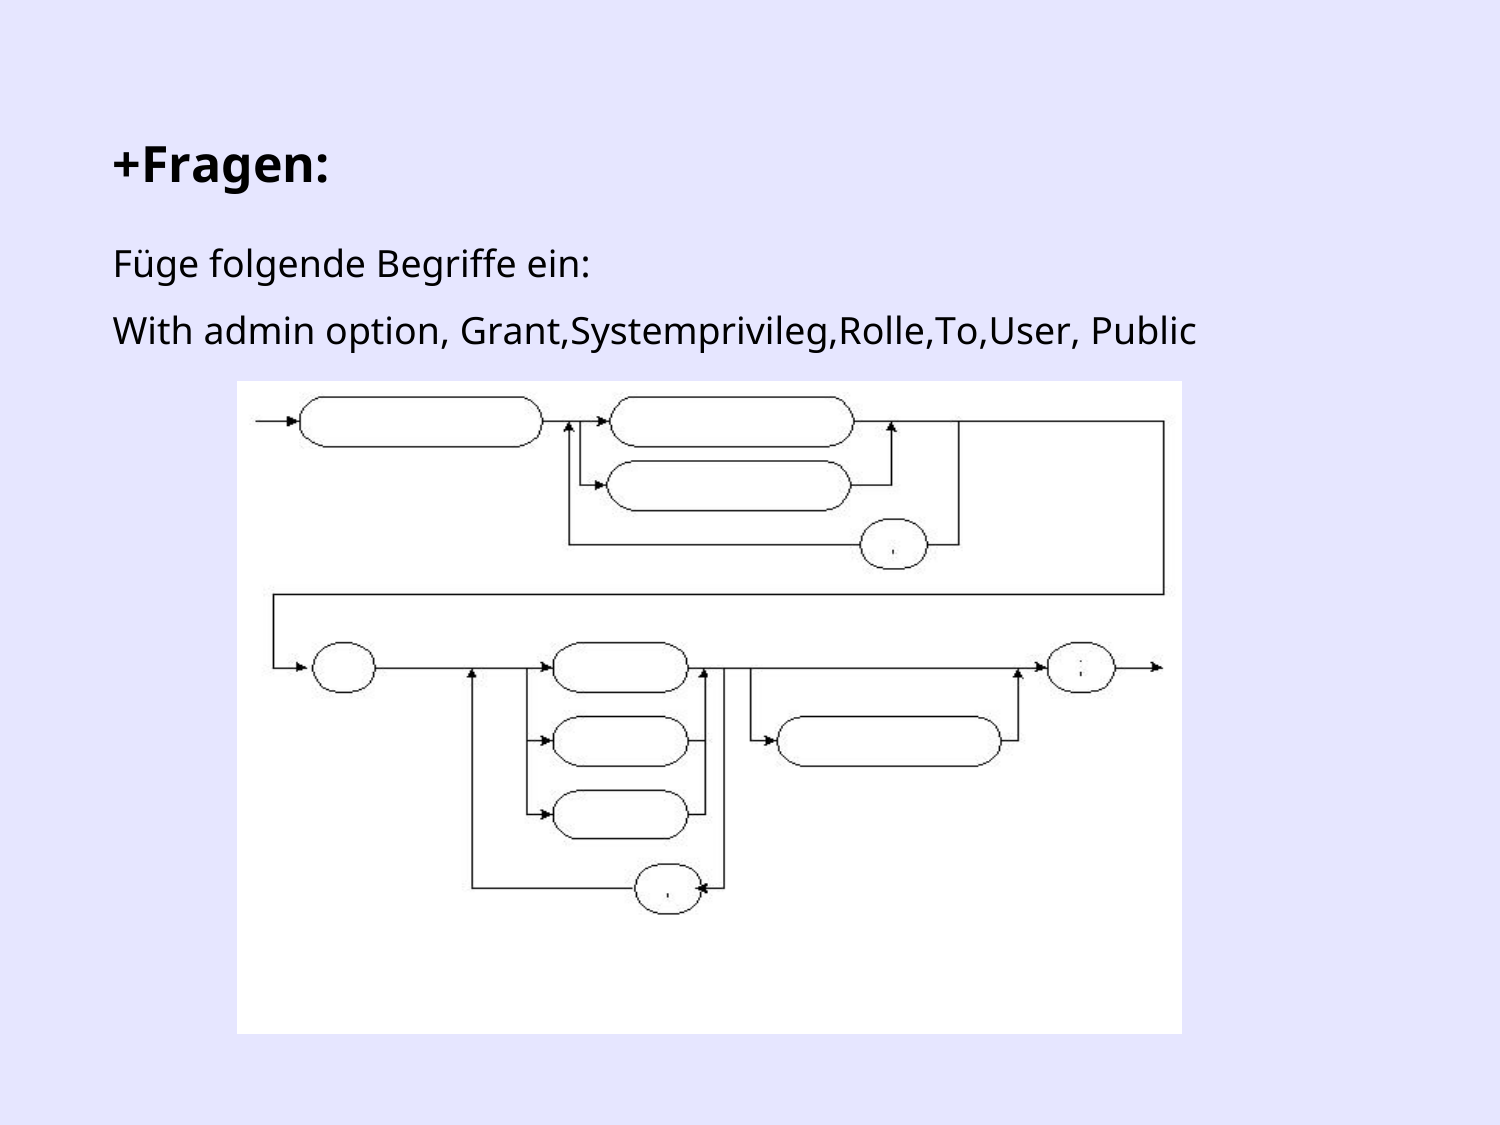

# +Fragen:
Füge folgende Begriffe ein:
With admin option, Grant,Systemprivileg,Rolle,To,User, Public